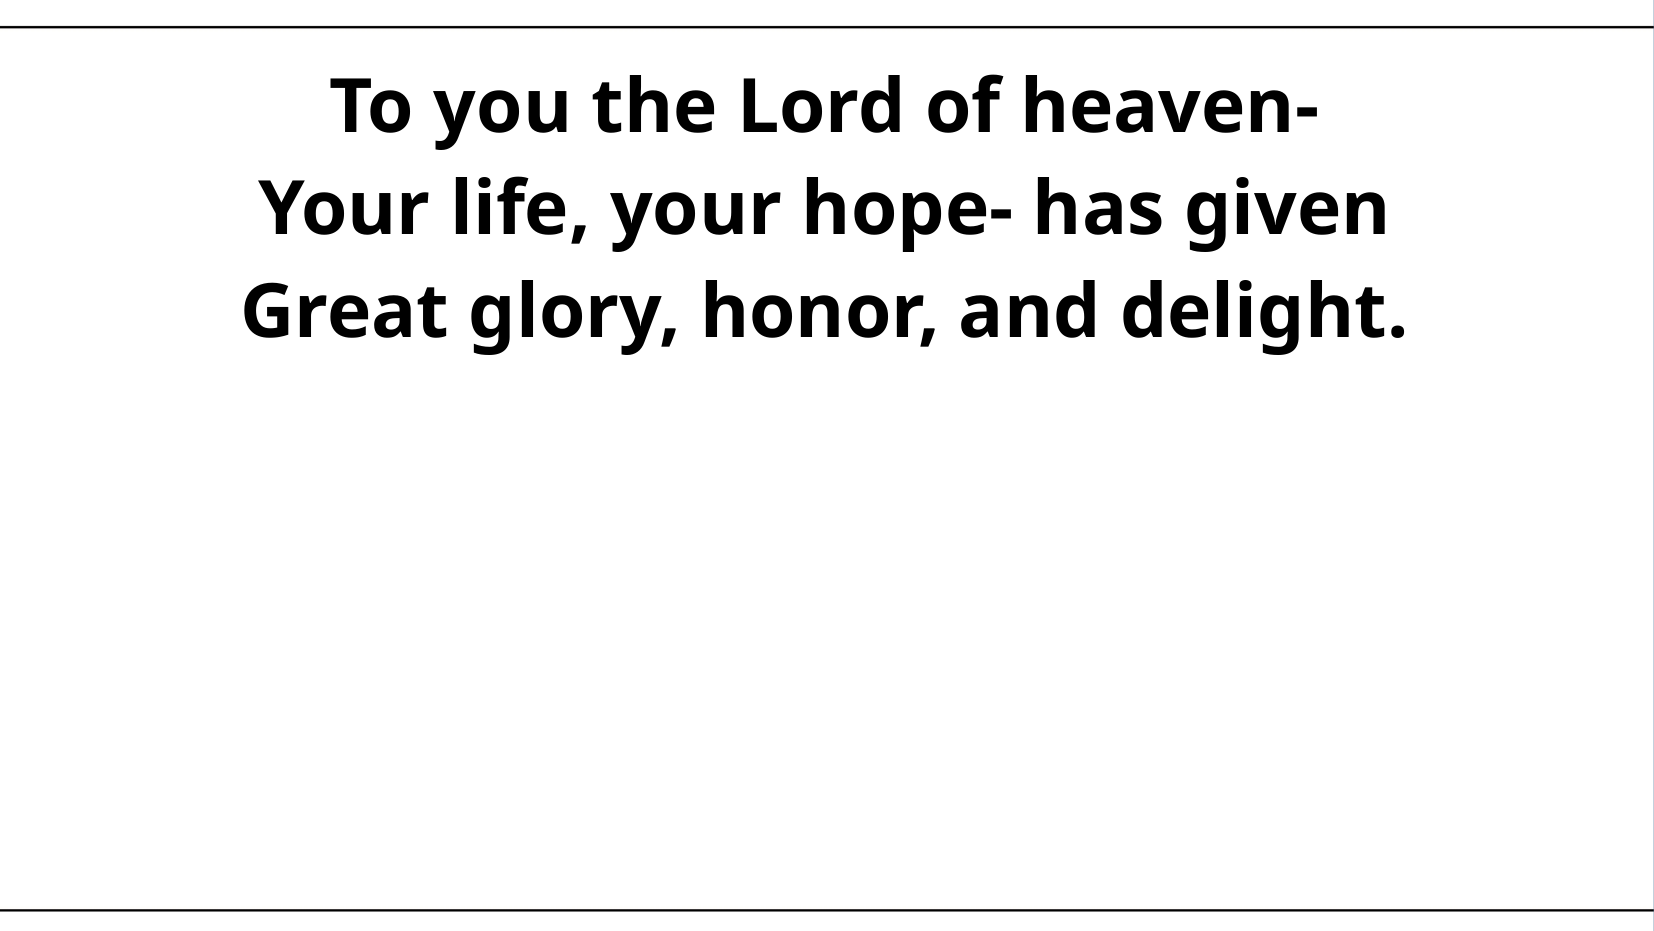

To you the Lord of heaven-
Your life, your hope- has given
Great glory, honor, and delight.